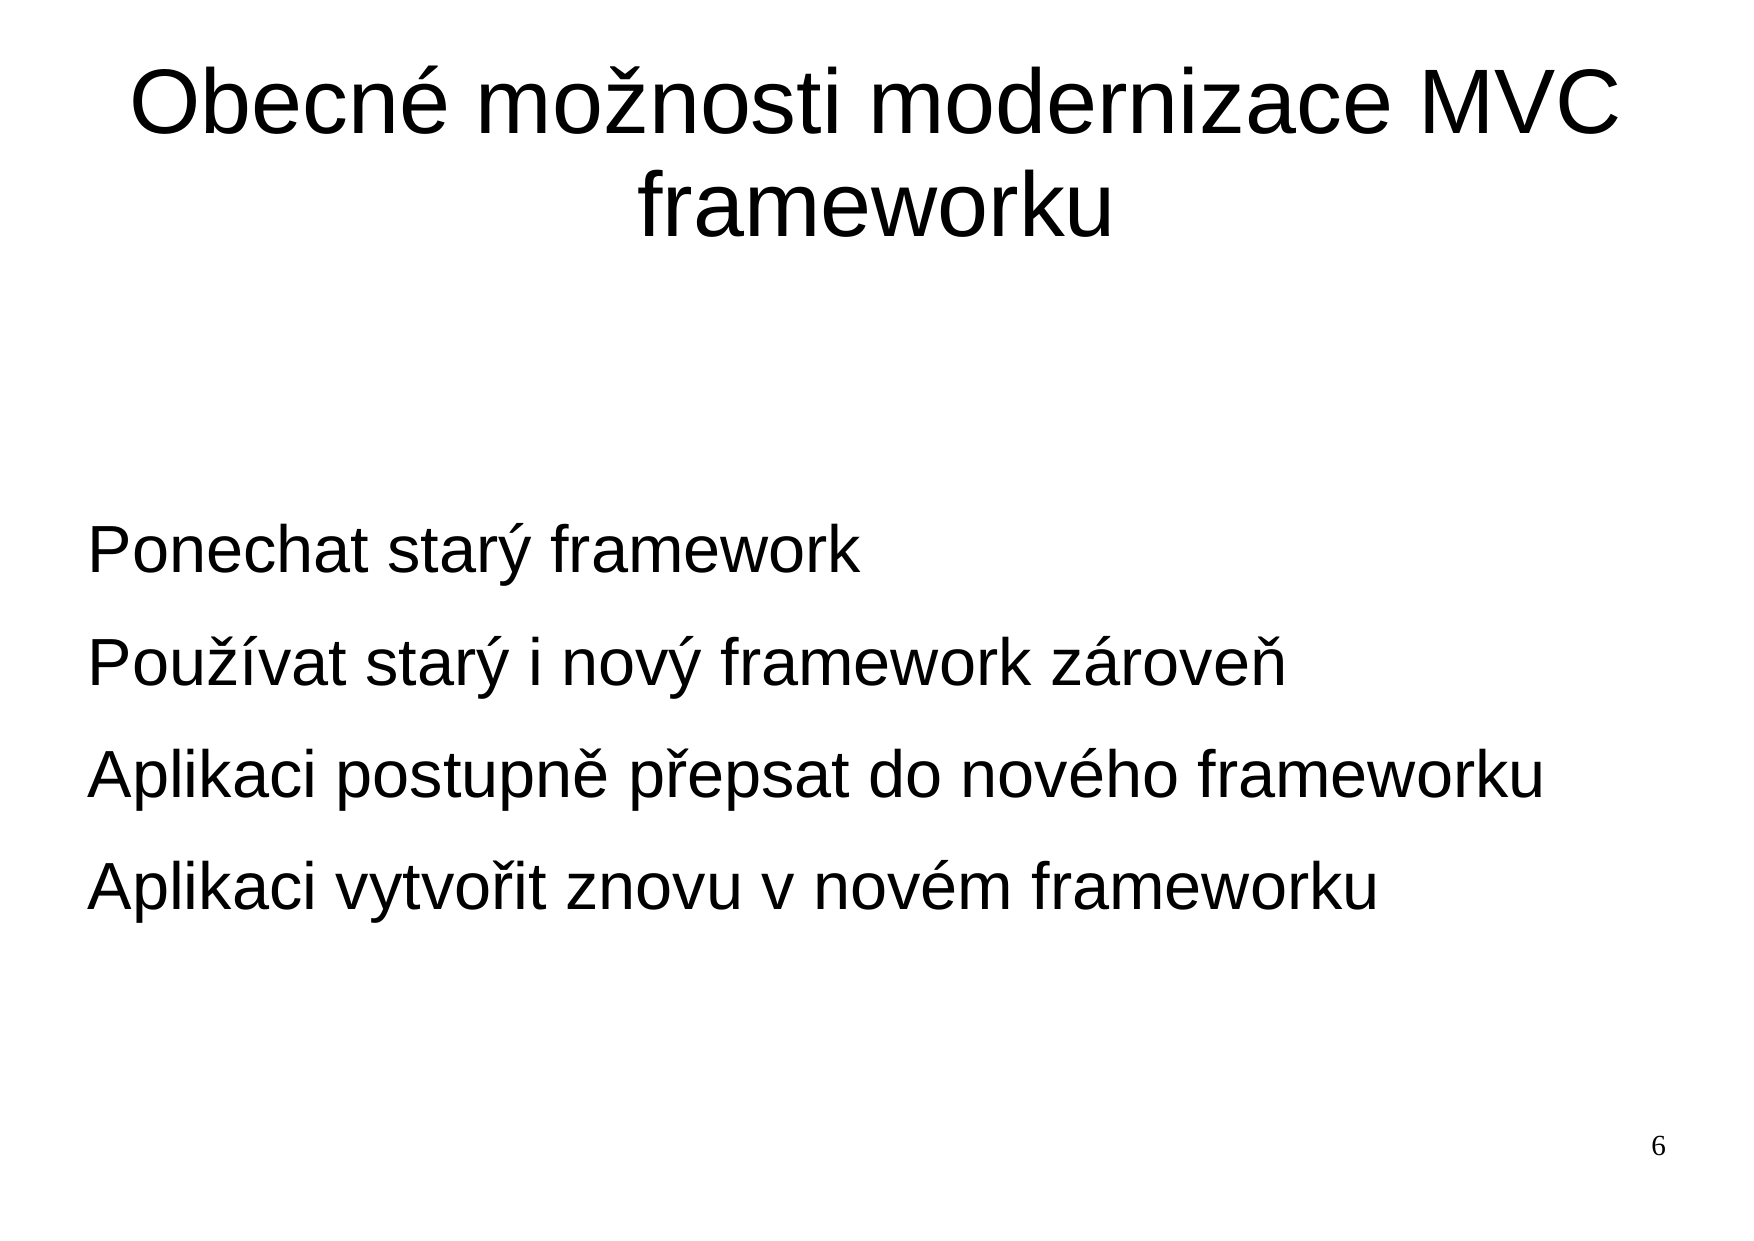

# Obecné možnosti modernizace MVC frameworku
Ponechat starý framework
Používat starý i nový framework zároveň
Aplikaci postupně přepsat do nového frameworku
Aplikaci vytvořit znovu v novém frameworku
6